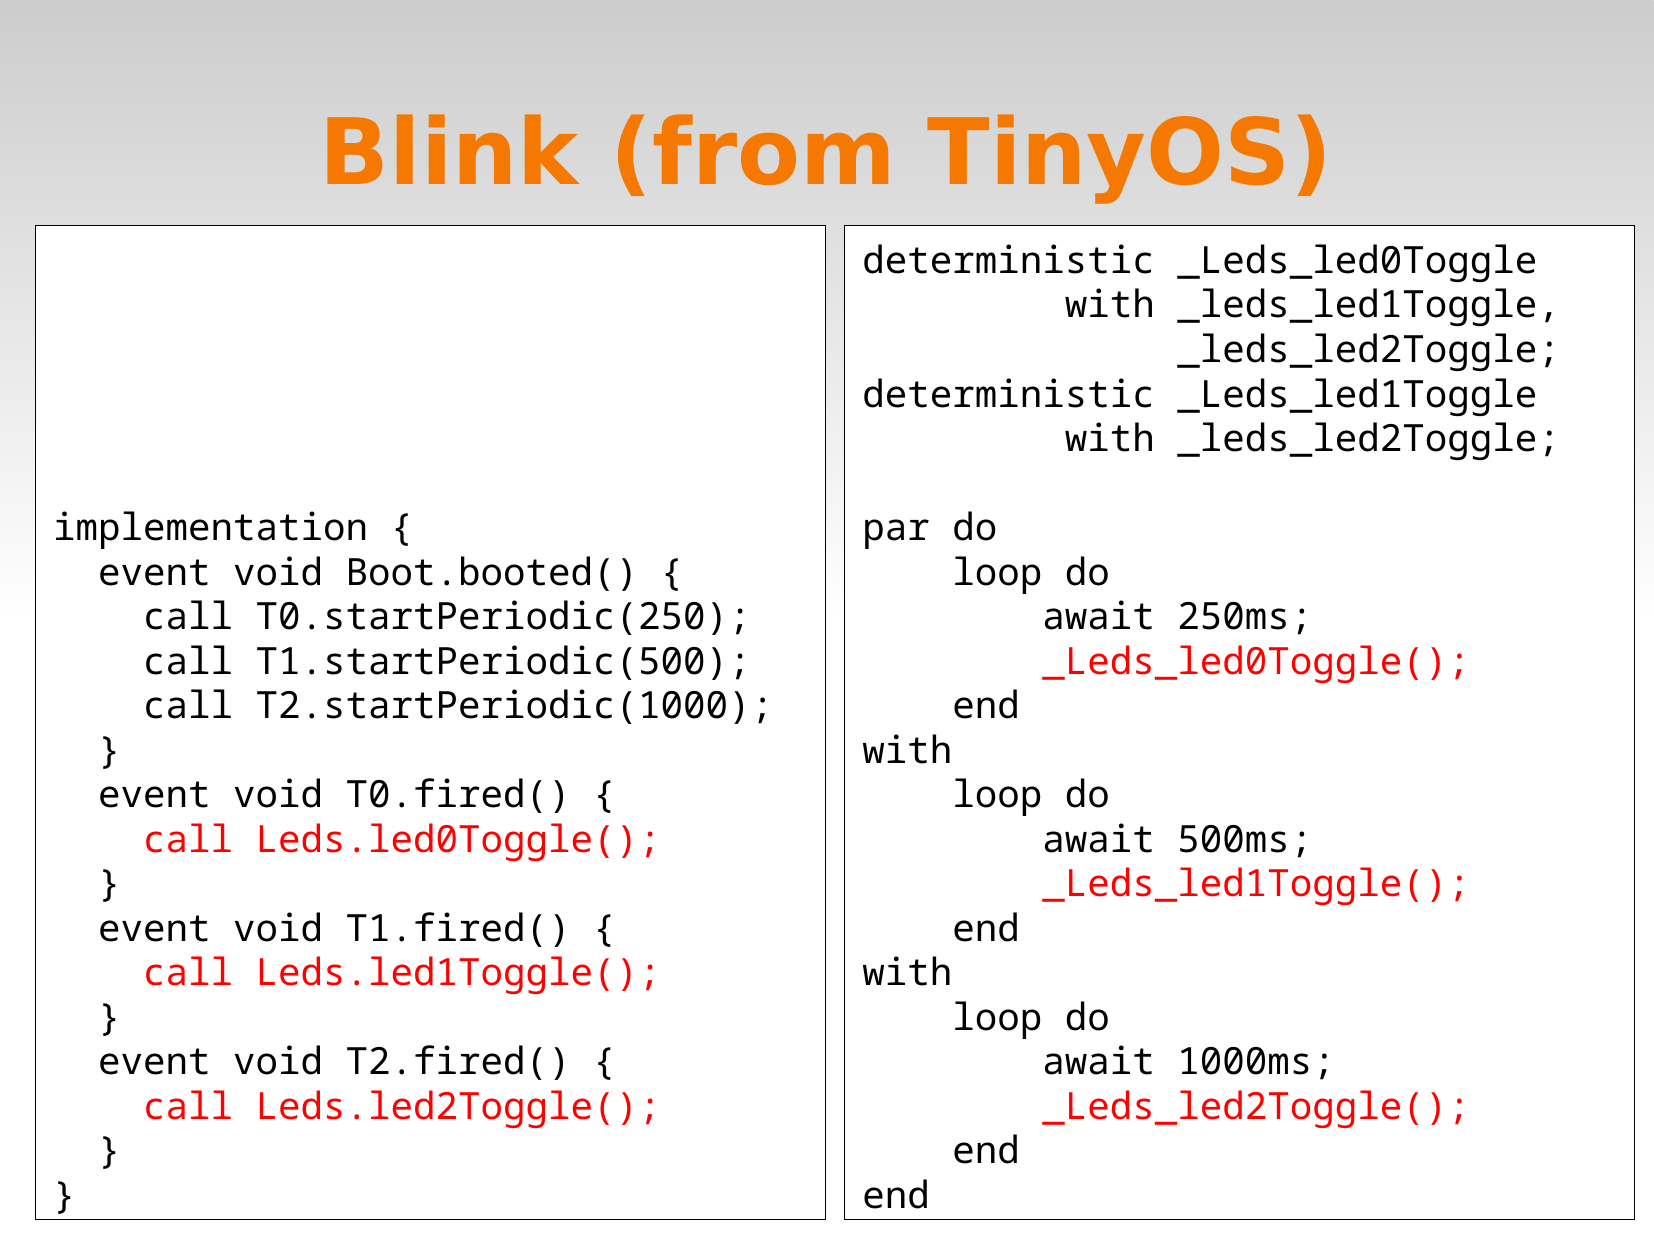

# Blink (from TinyOS)
implementation {
 event void Boot.booted() {
 call T0.startPeriodic(250);
 call T1.startPeriodic(500);
 call T2.startPeriodic(1000);
 }
 event void T0.fired() {
 call Leds.led0Toggle();
 }
 event void T1.fired() {
 call Leds.led1Toggle();
 }
 event void T2.fired() {
 call Leds.led2Toggle();
 }
}
deterministic _Leds_led0Toggle
 with _leds_led1Toggle,
 _leds_led2Toggle;
deterministic _Leds_led1Toggle
 with _leds_led2Toggle;
par do
 loop do
 await 250ms;
 _Leds_led0Toggle();
 end
with
 loop do
 await 500ms;
 _Leds_led1Toggle();
 end
with
 loop do
 await 1000ms;
 _Leds_led2Toggle();
 end
end